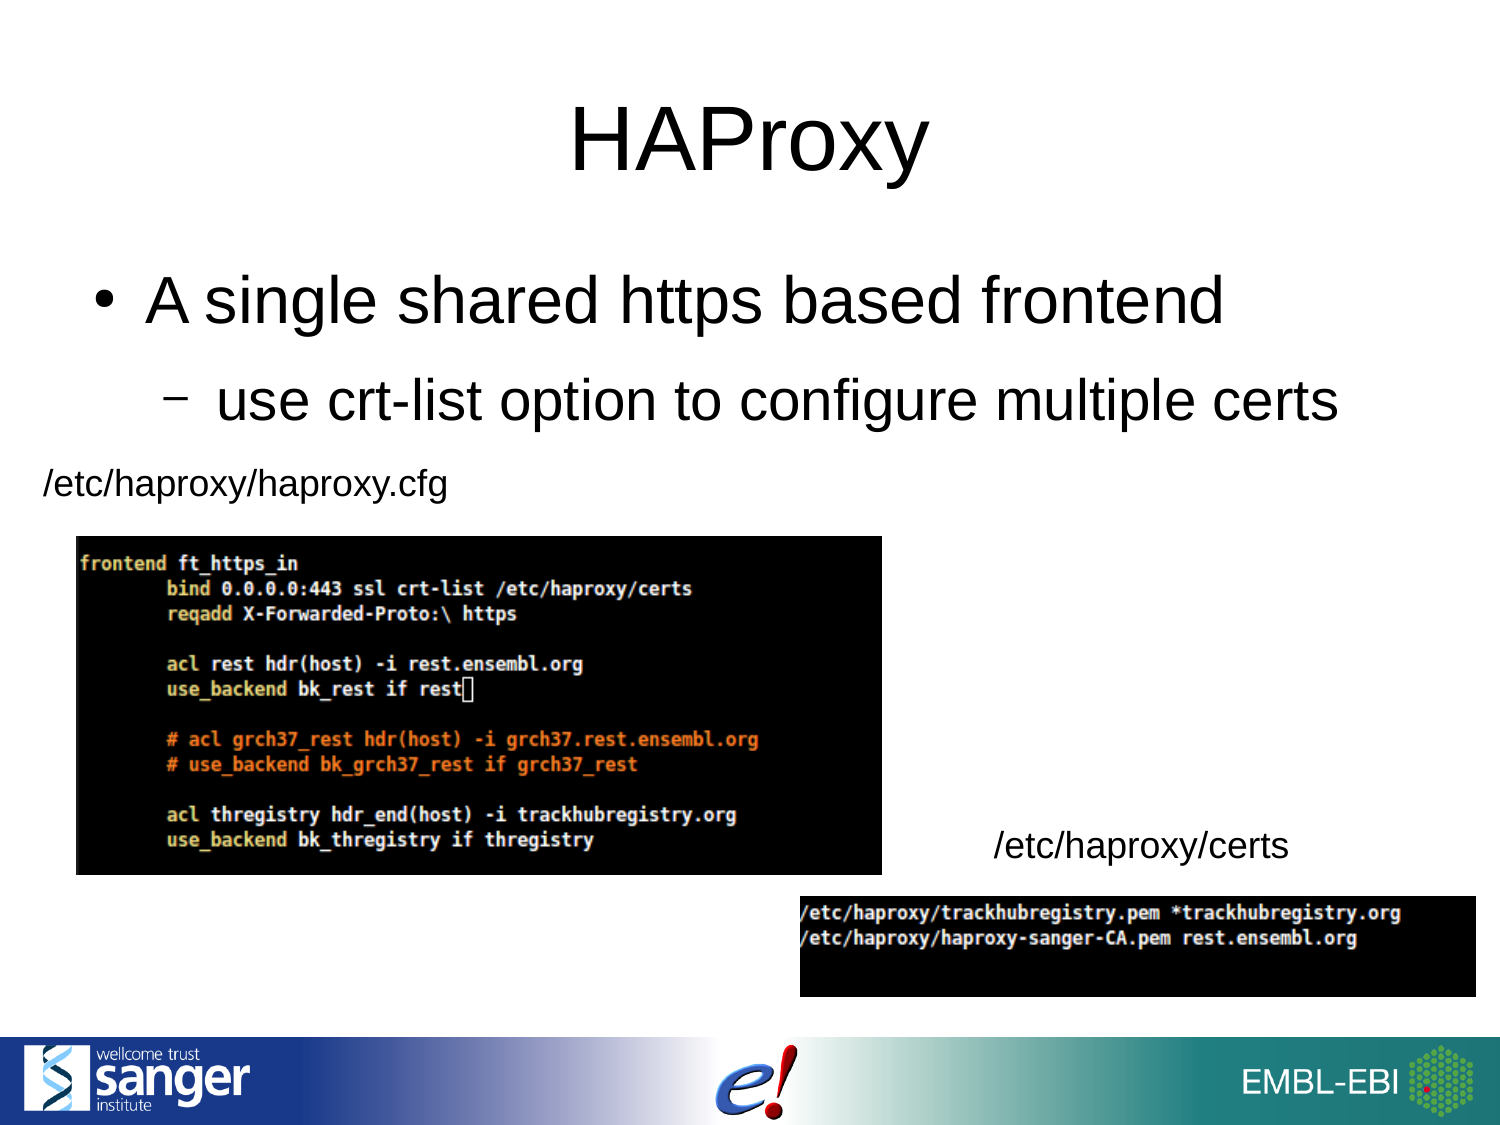

# HAProxy
A single shared https based frontend
use crt-list option to configure multiple certs
/etc/haproxy/haproxy.cfg
/etc/haproxy/certs